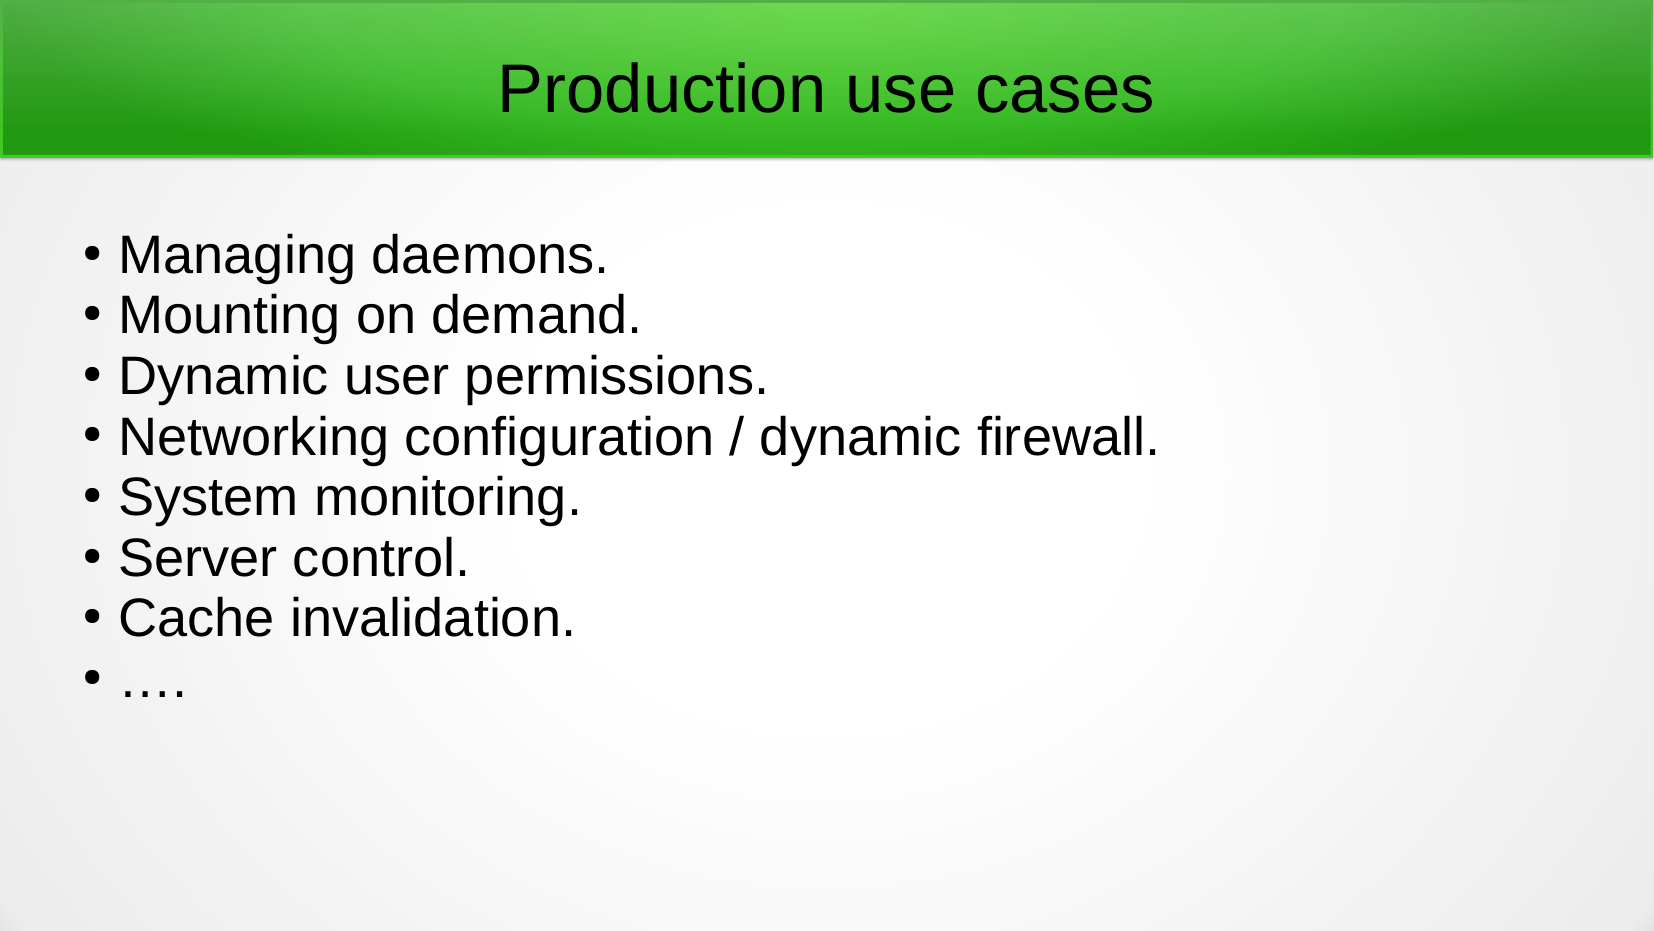

# Production use cases
Managing daemons.
Mounting on demand.
Dynamic user permissions.
Networking configuration / dynamic firewall.
System monitoring.
Server control.
Cache invalidation.
….